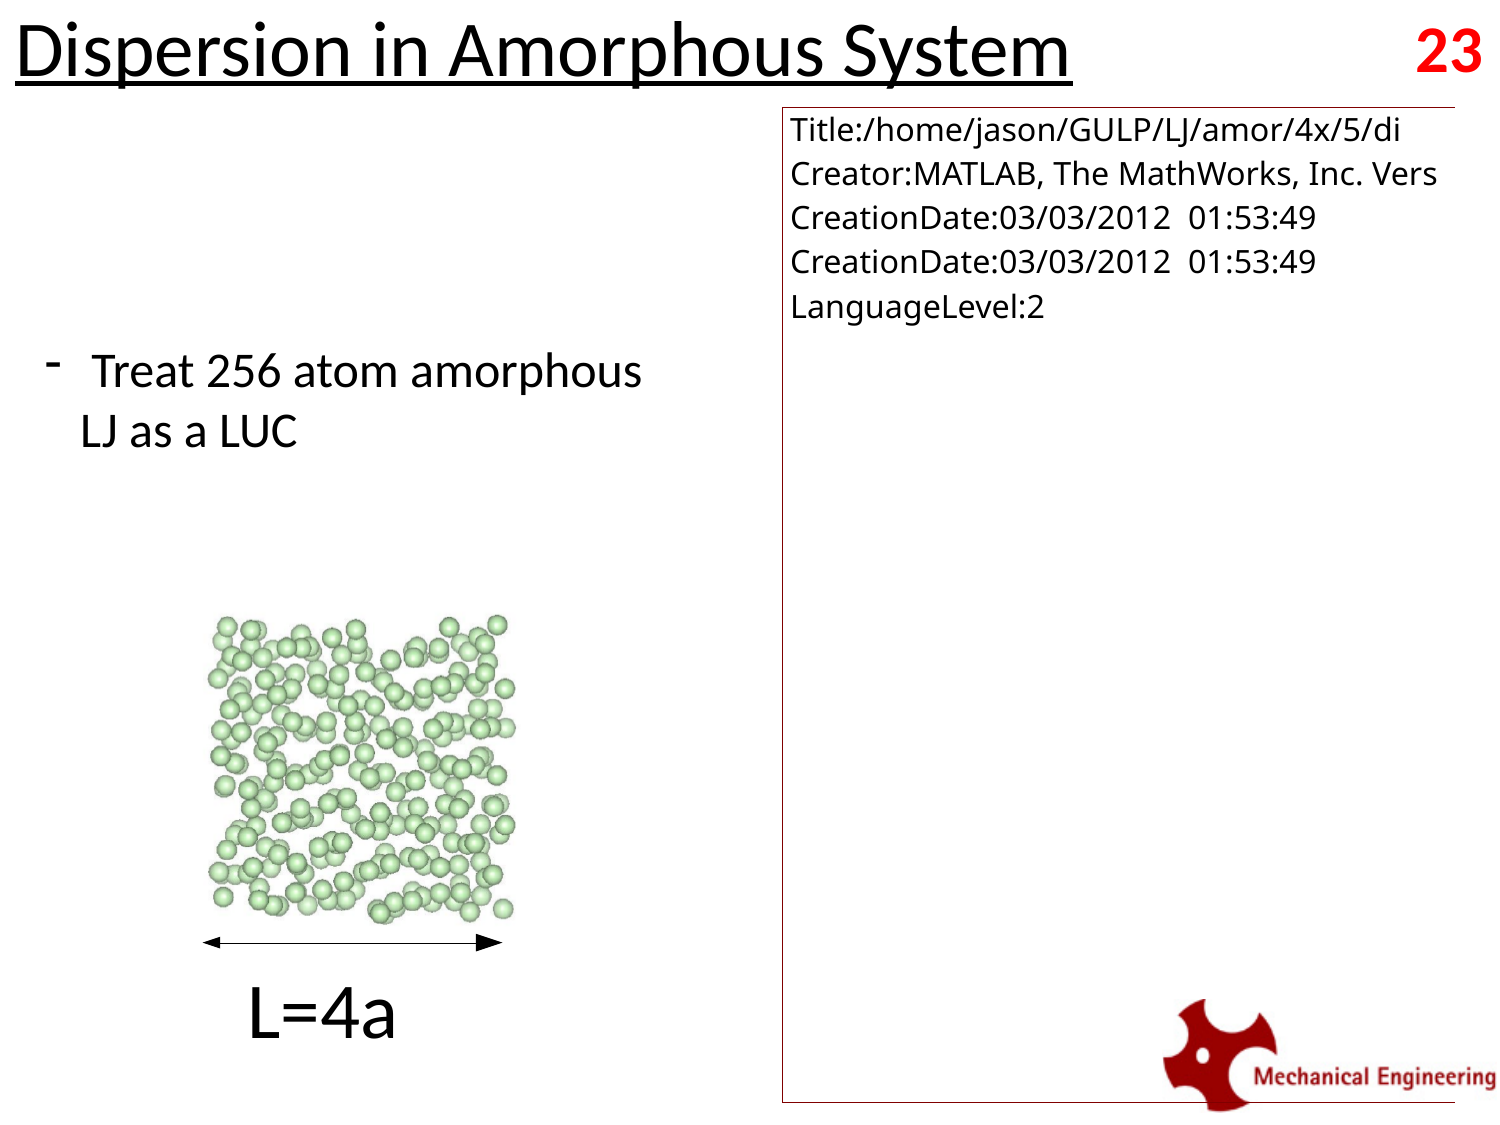

# Dispersion in Amorphous System
23
 Treat 256 atom amorphous LJ as a LUC
L=4a